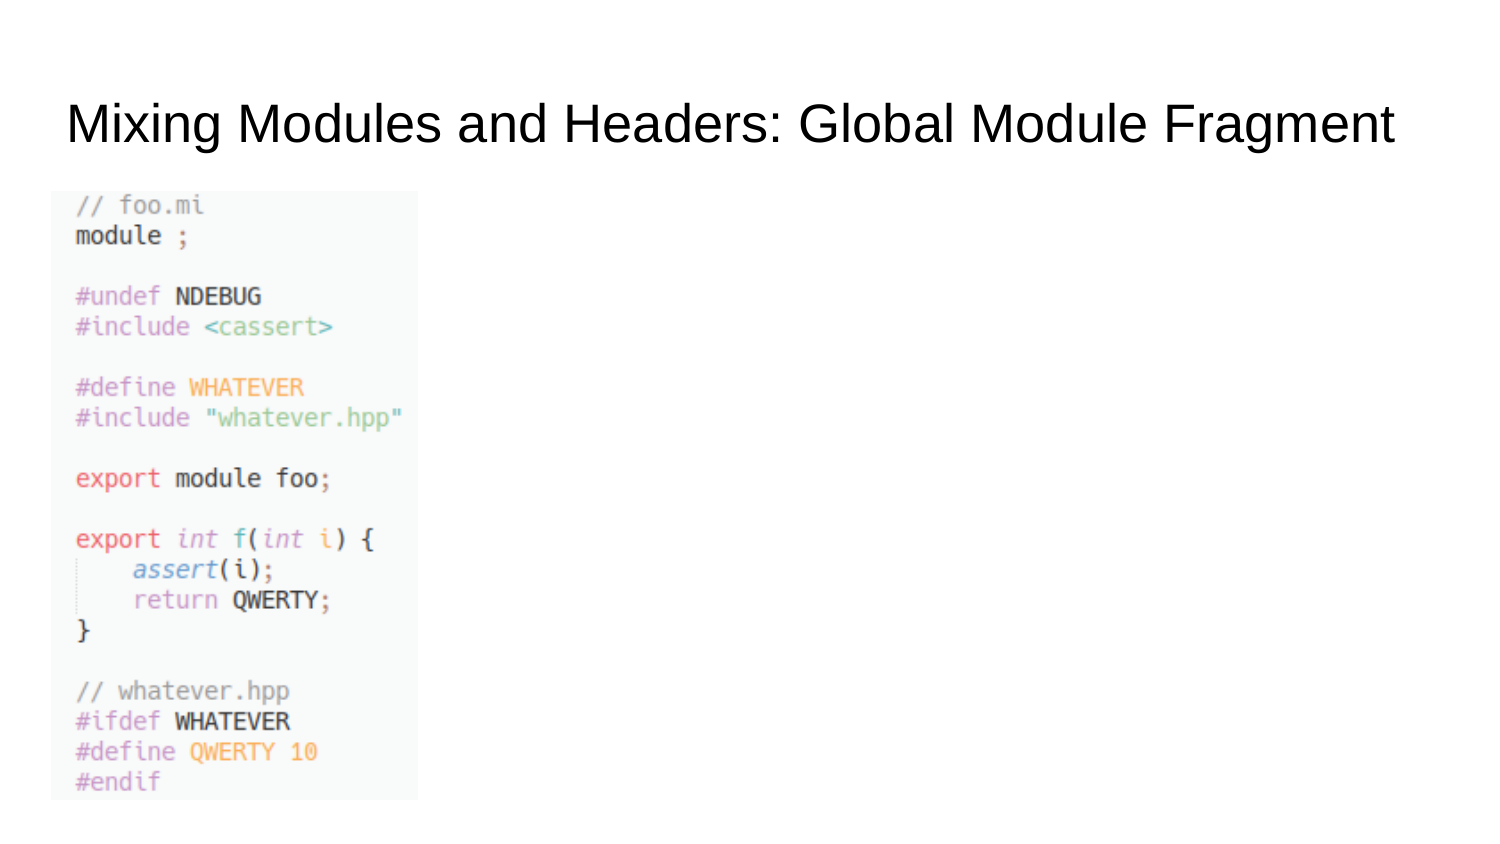

# Mixing Modules and Headers: Global Module Fragment